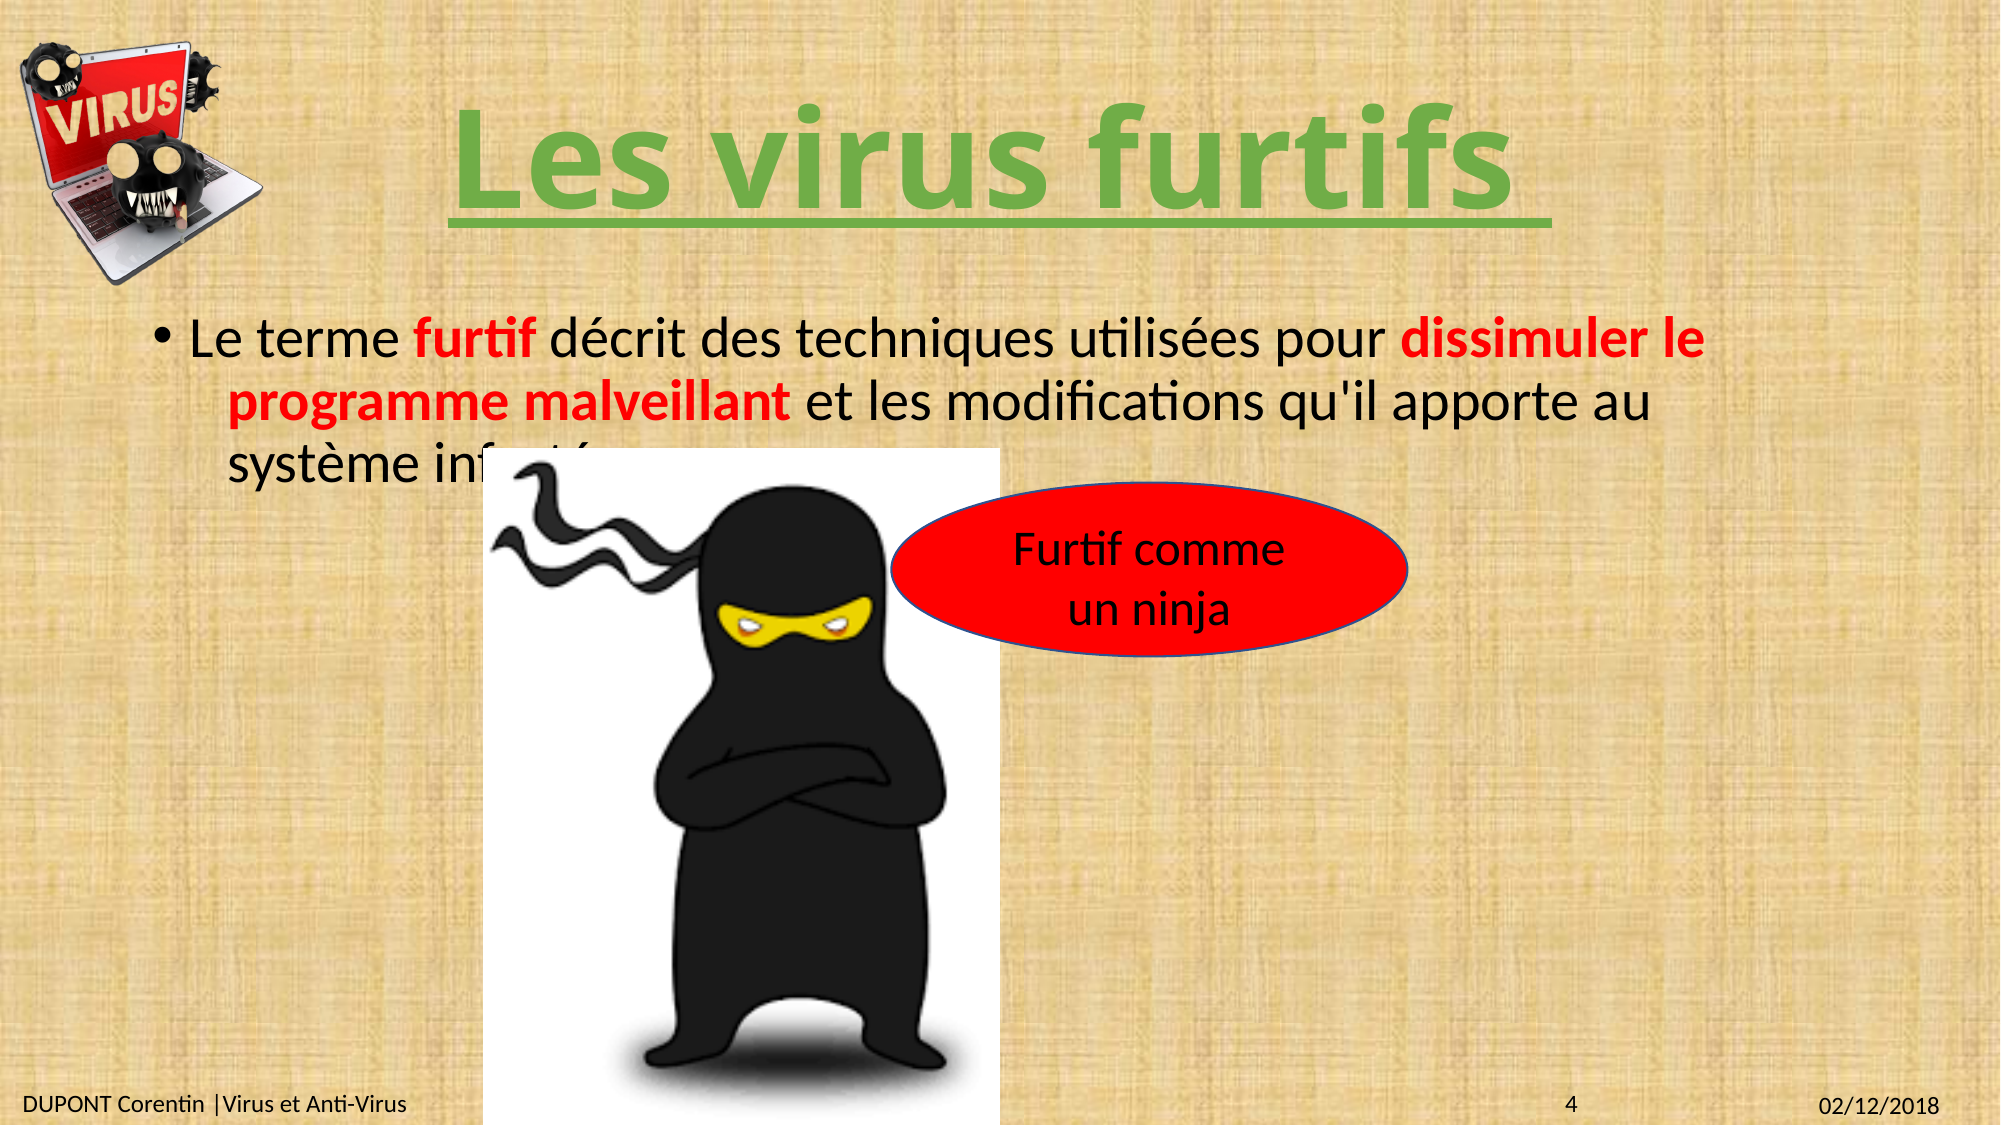

# Les virus furtifs
Le terme furtif décrit des techniques utilisées pour dissimuler le programme malveillant et les modifications qu'il apporte au système infecté
Furtif comme un ninja
DUPONT Corentin |Virus et Anti-Virus
02/12/2018